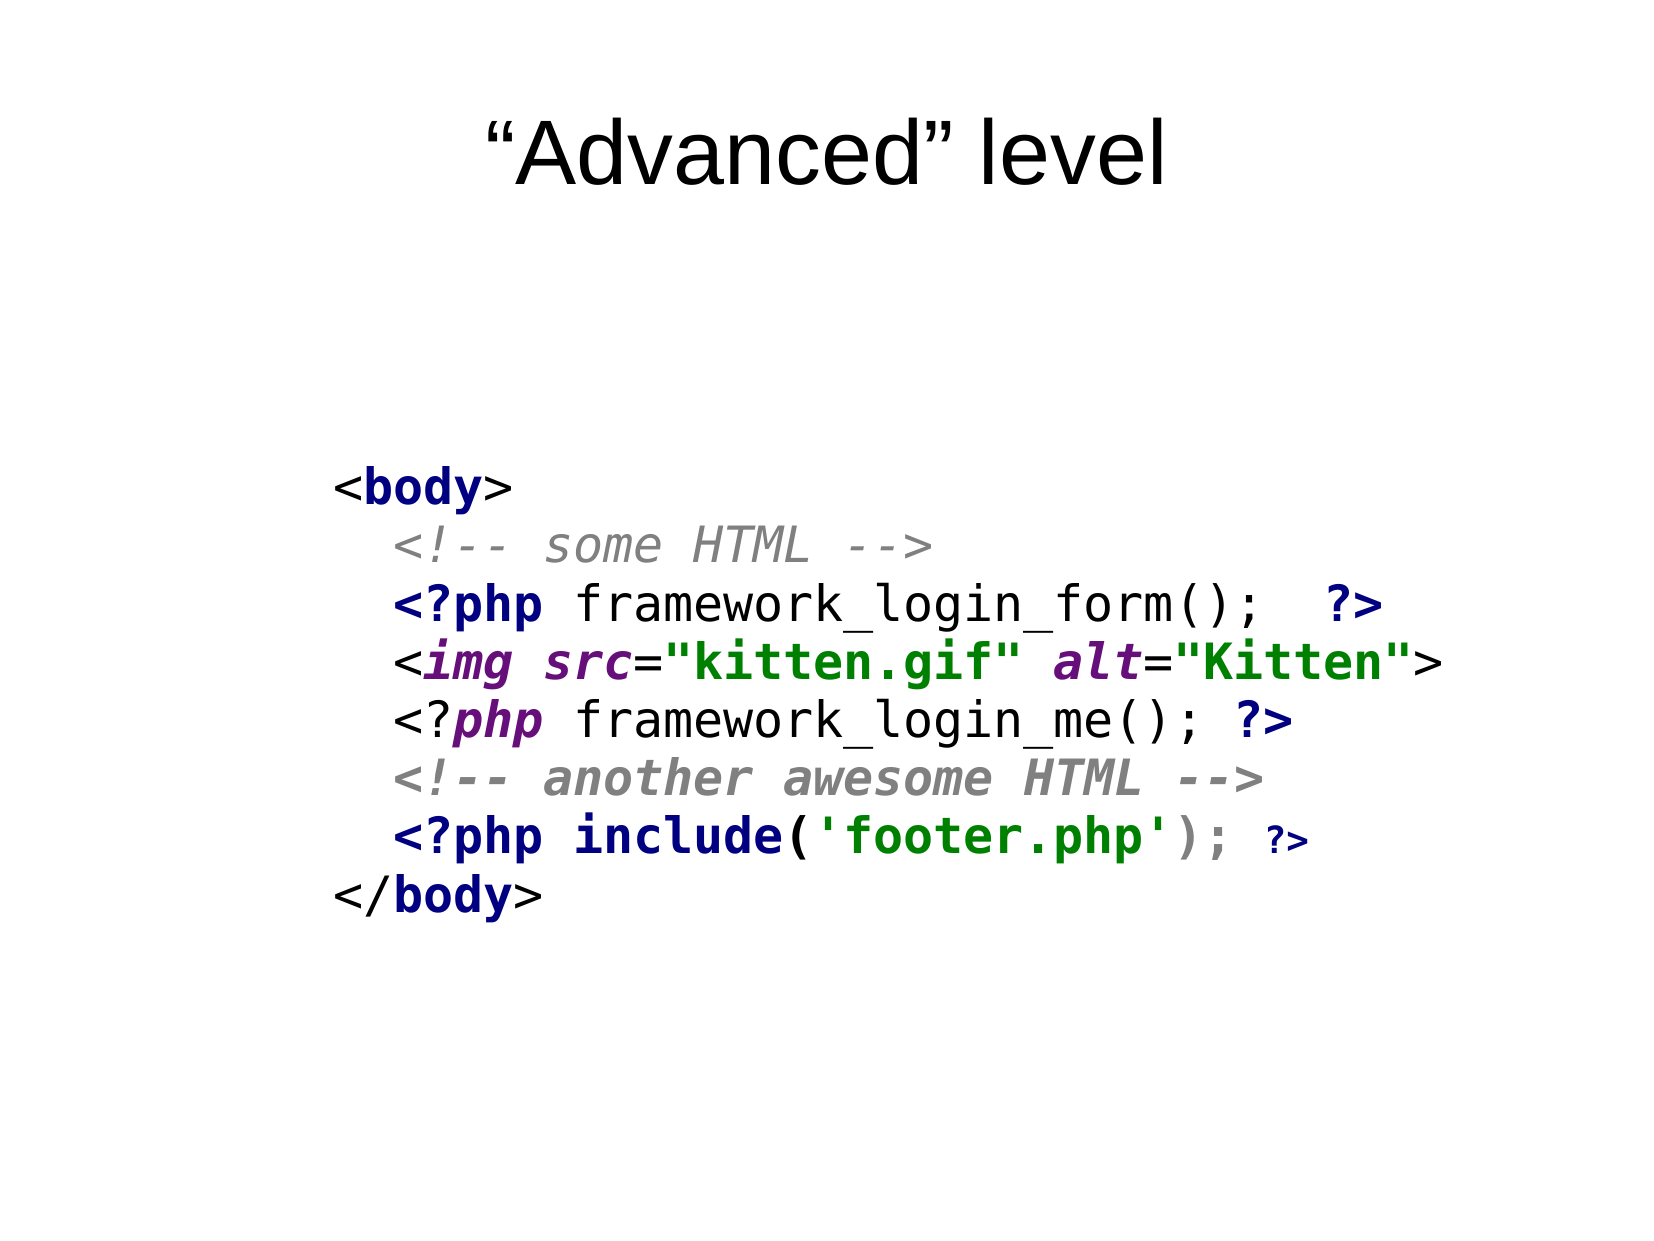

# “Advanced” level
<body>
 <!-- some HTML -->
 <?php framework_login_form(); ?>
 <img src="kitten.gif" alt="Kitten">
 <?php framework_login_me(); ?>
 <!-- another awesome HTML -->
 <?php include('footer.php'); ?>
</body>